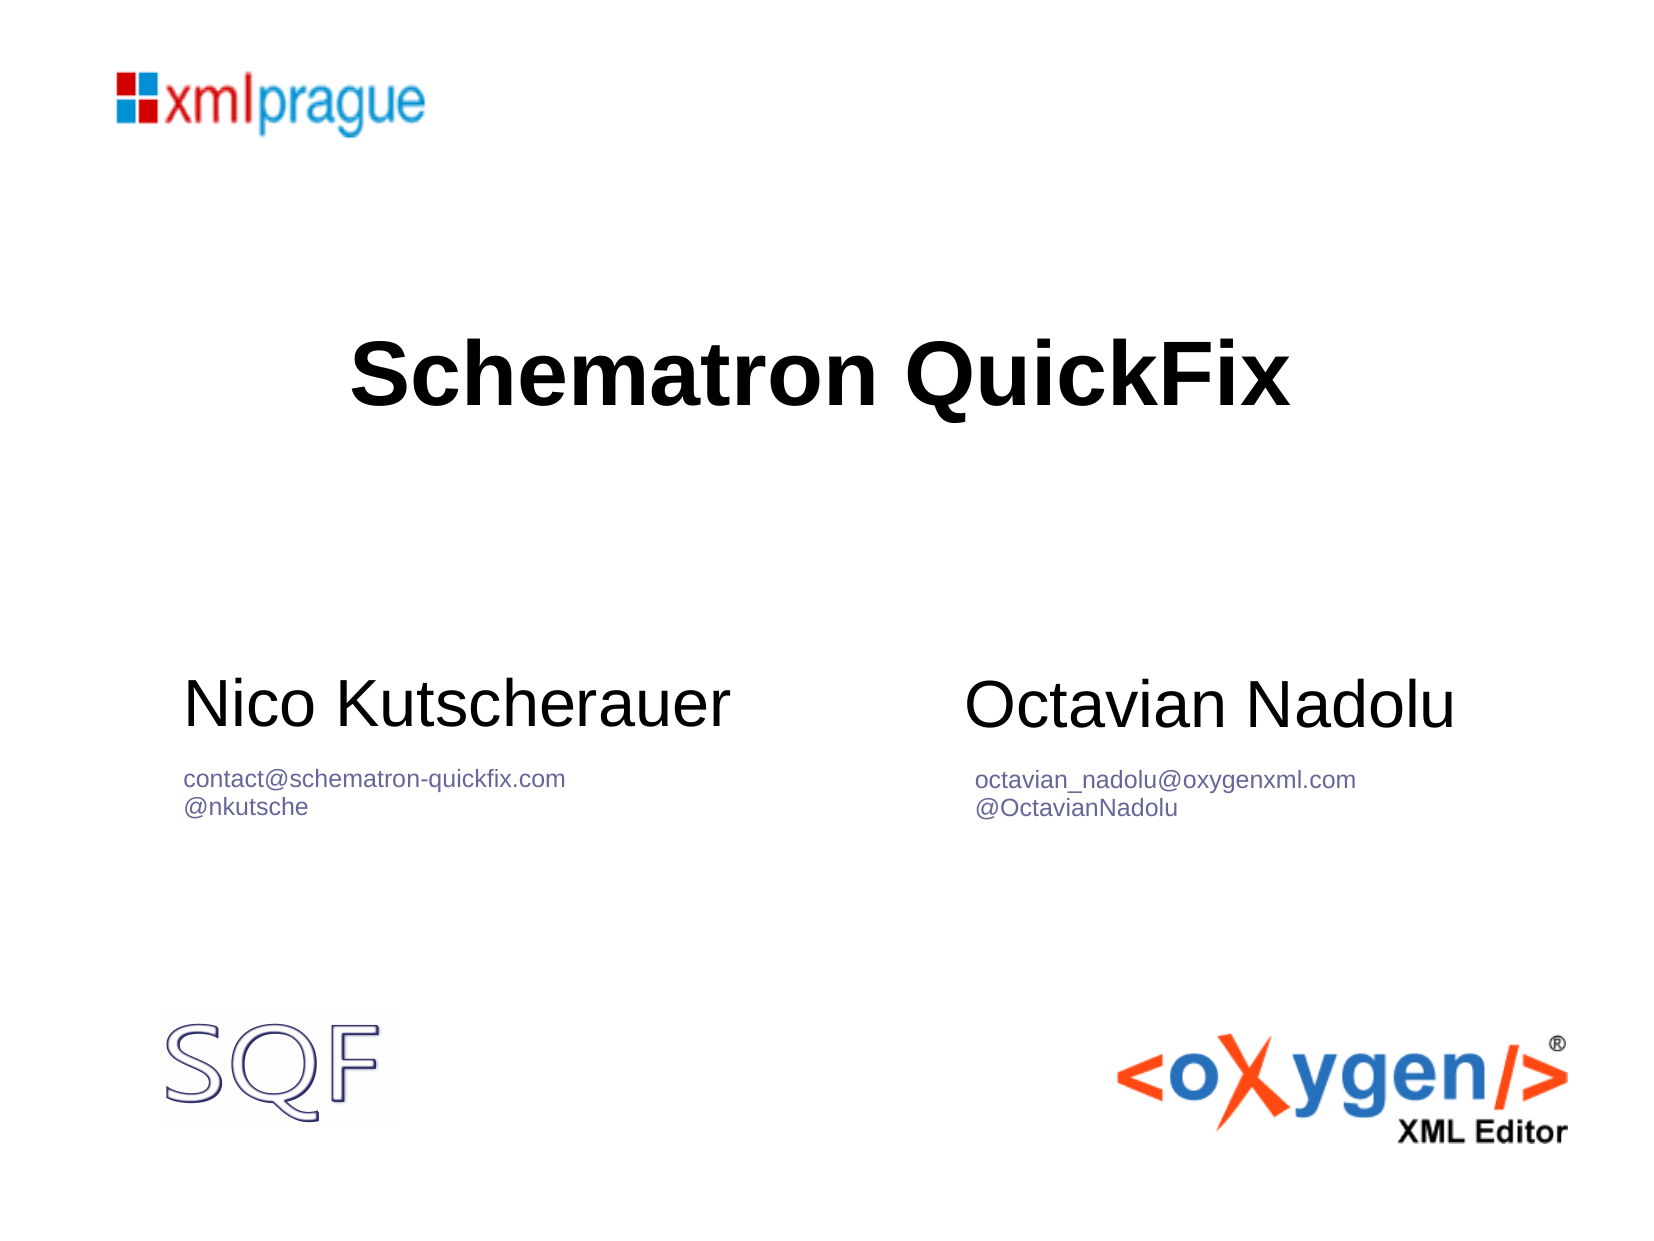

# Schematron QuickFix
Nico Kutscherauer
Octavian Nadolu
contact@schematron-quickfix.com @nkutsche
octavian_nadolu@oxygenxml.com
@OctavianNadolu